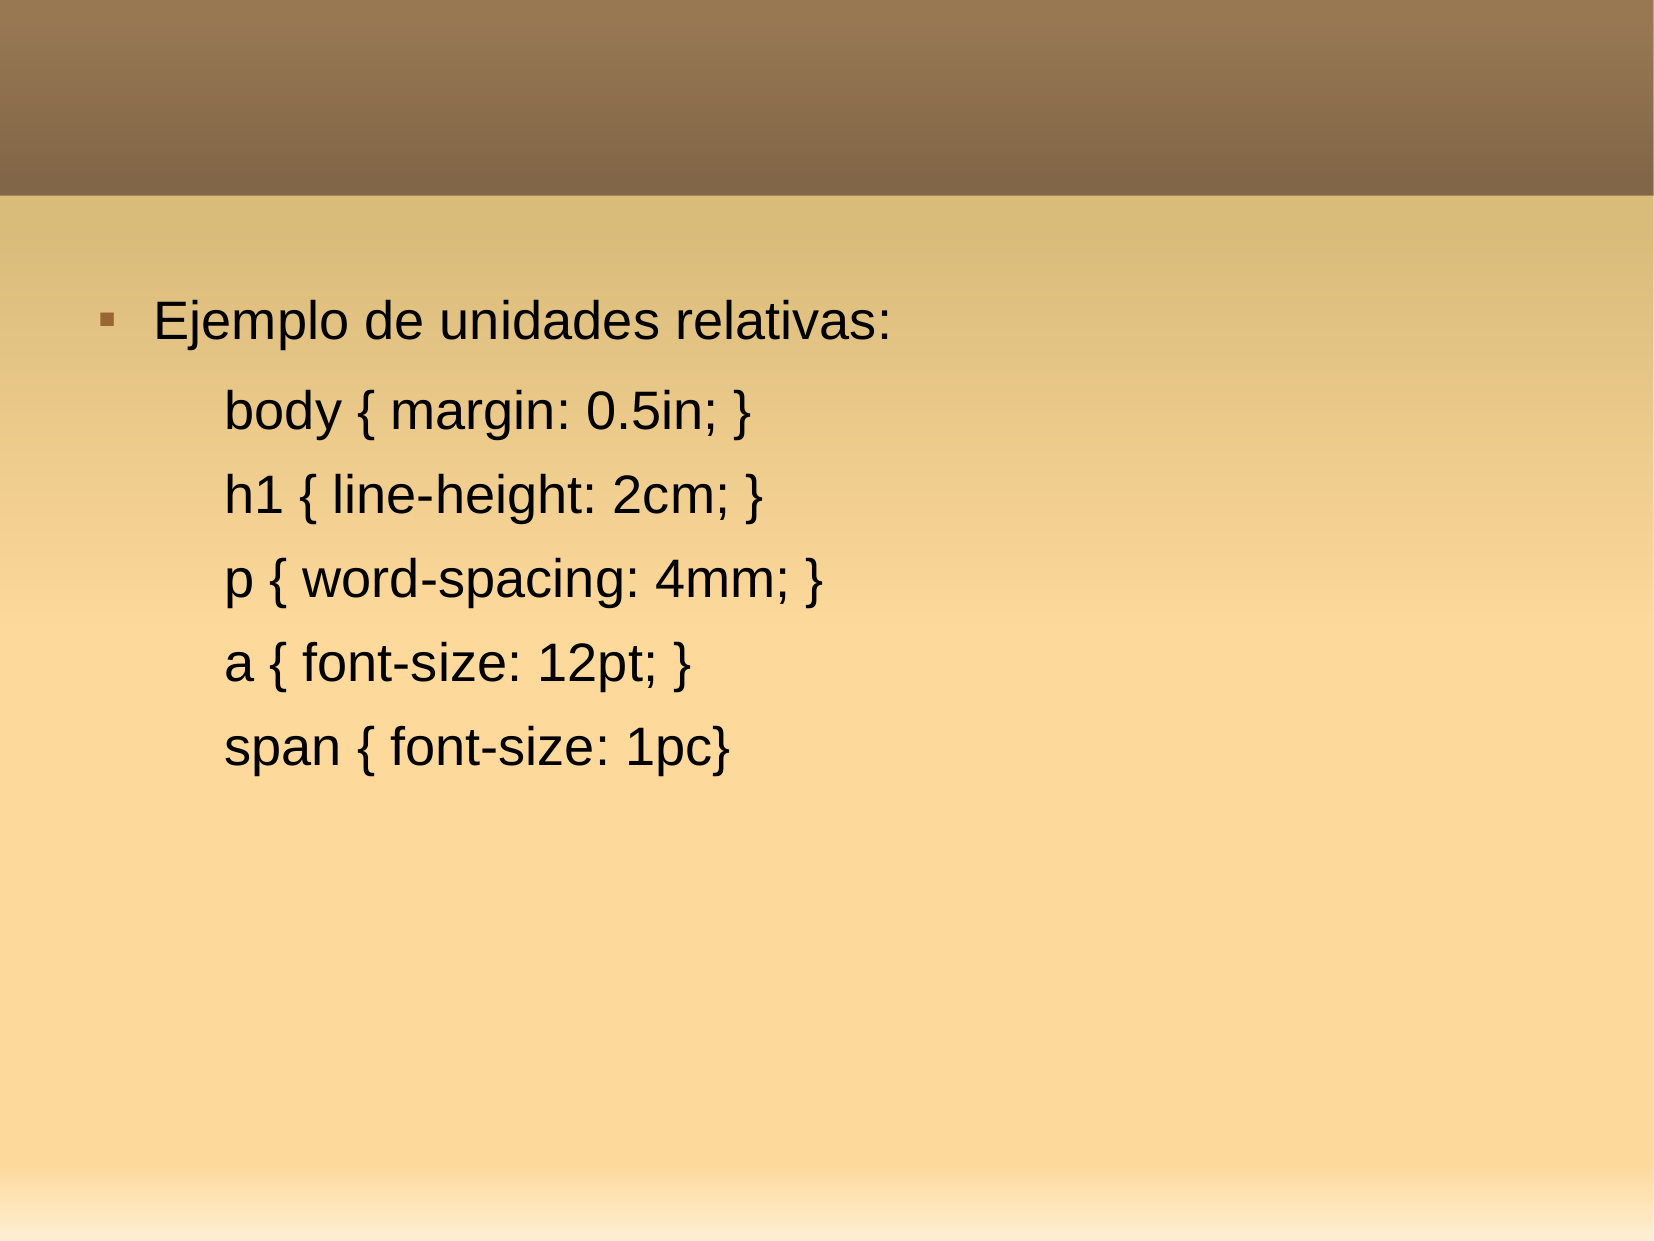

#
Ejemplo de unidades relativas:
body { margin: 0.5in; }
h1 { line-height: 2cm; }
p { word-spacing: 4mm; }
a { font-size: 12pt; }
span { font-size: 1pc}